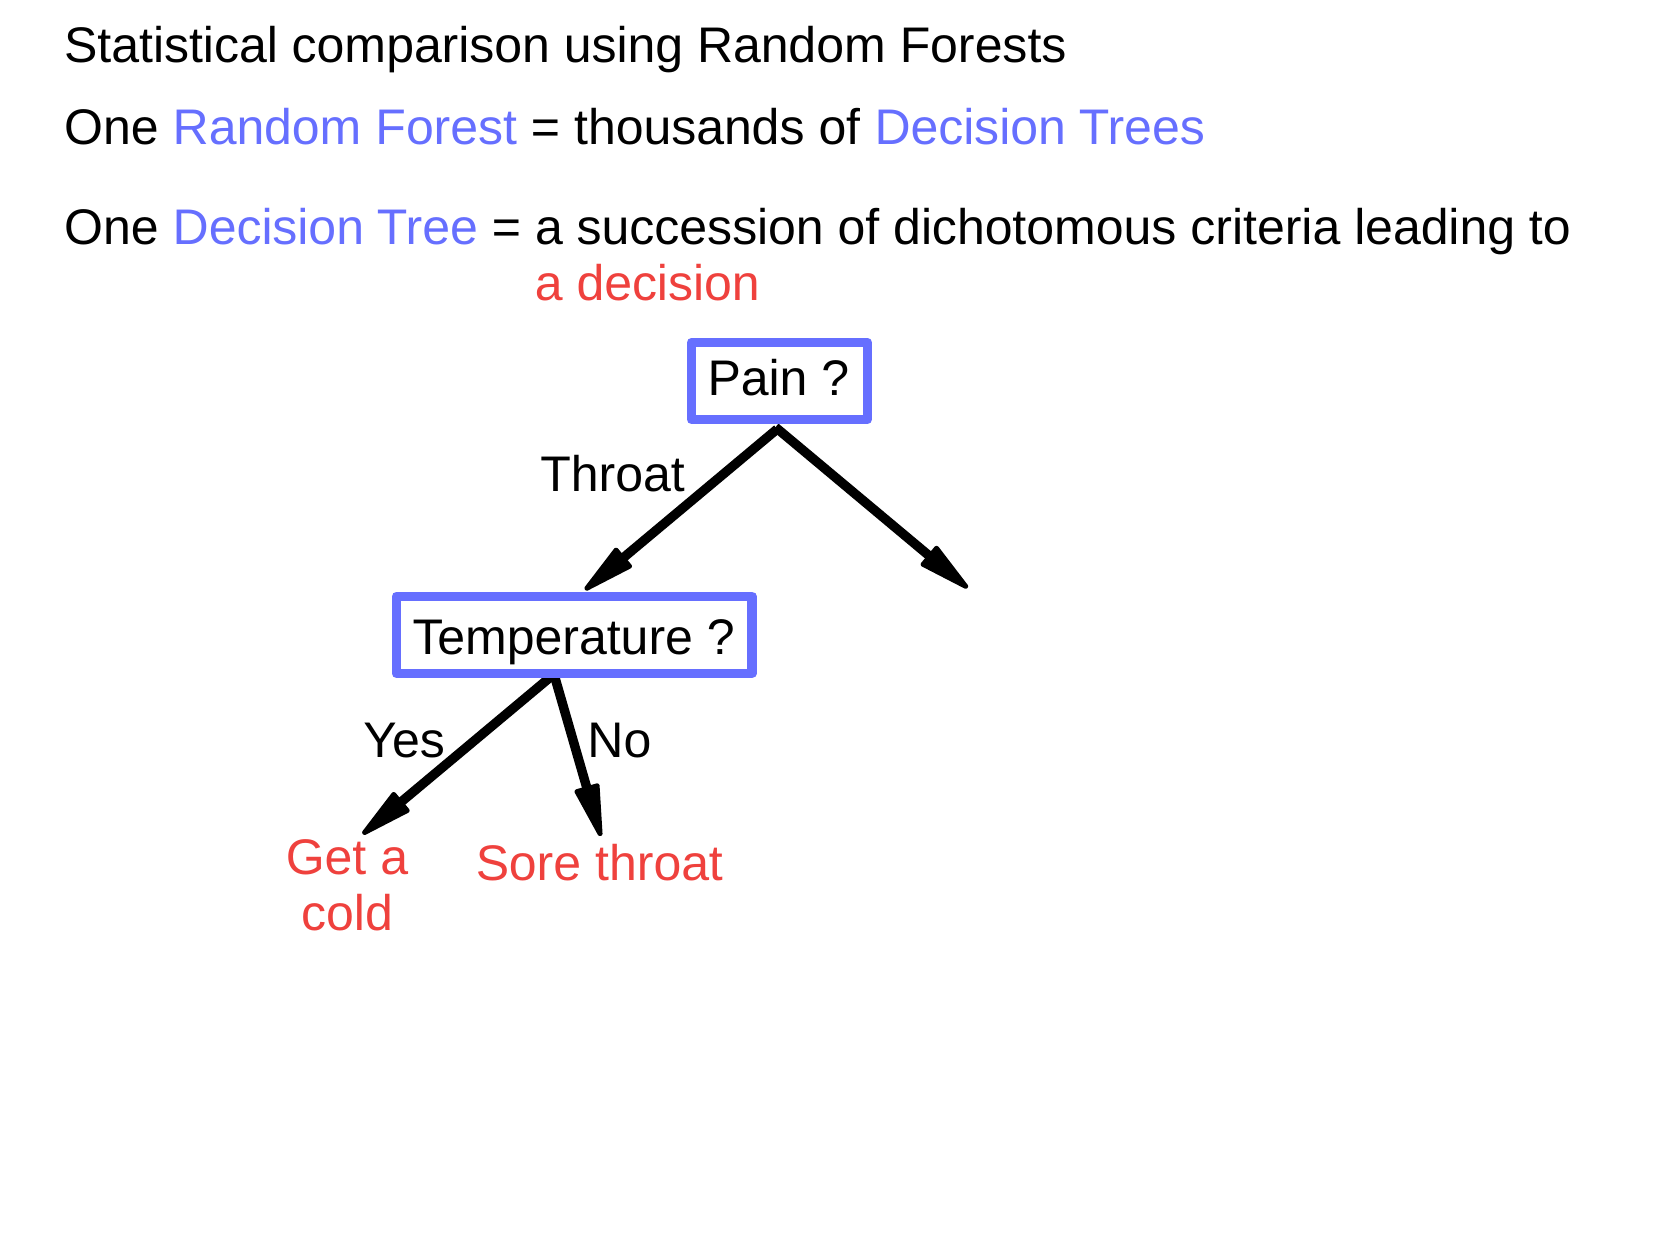

Statistical comparison using Random Forests
One Random Forest = thousands of Decision Trees
One Decision Tree = a succession of dichotomous criteria leading to 						 a decision
Pain ?
Throat
Temperature ?
No
Yes
Get a cold
Sore throat